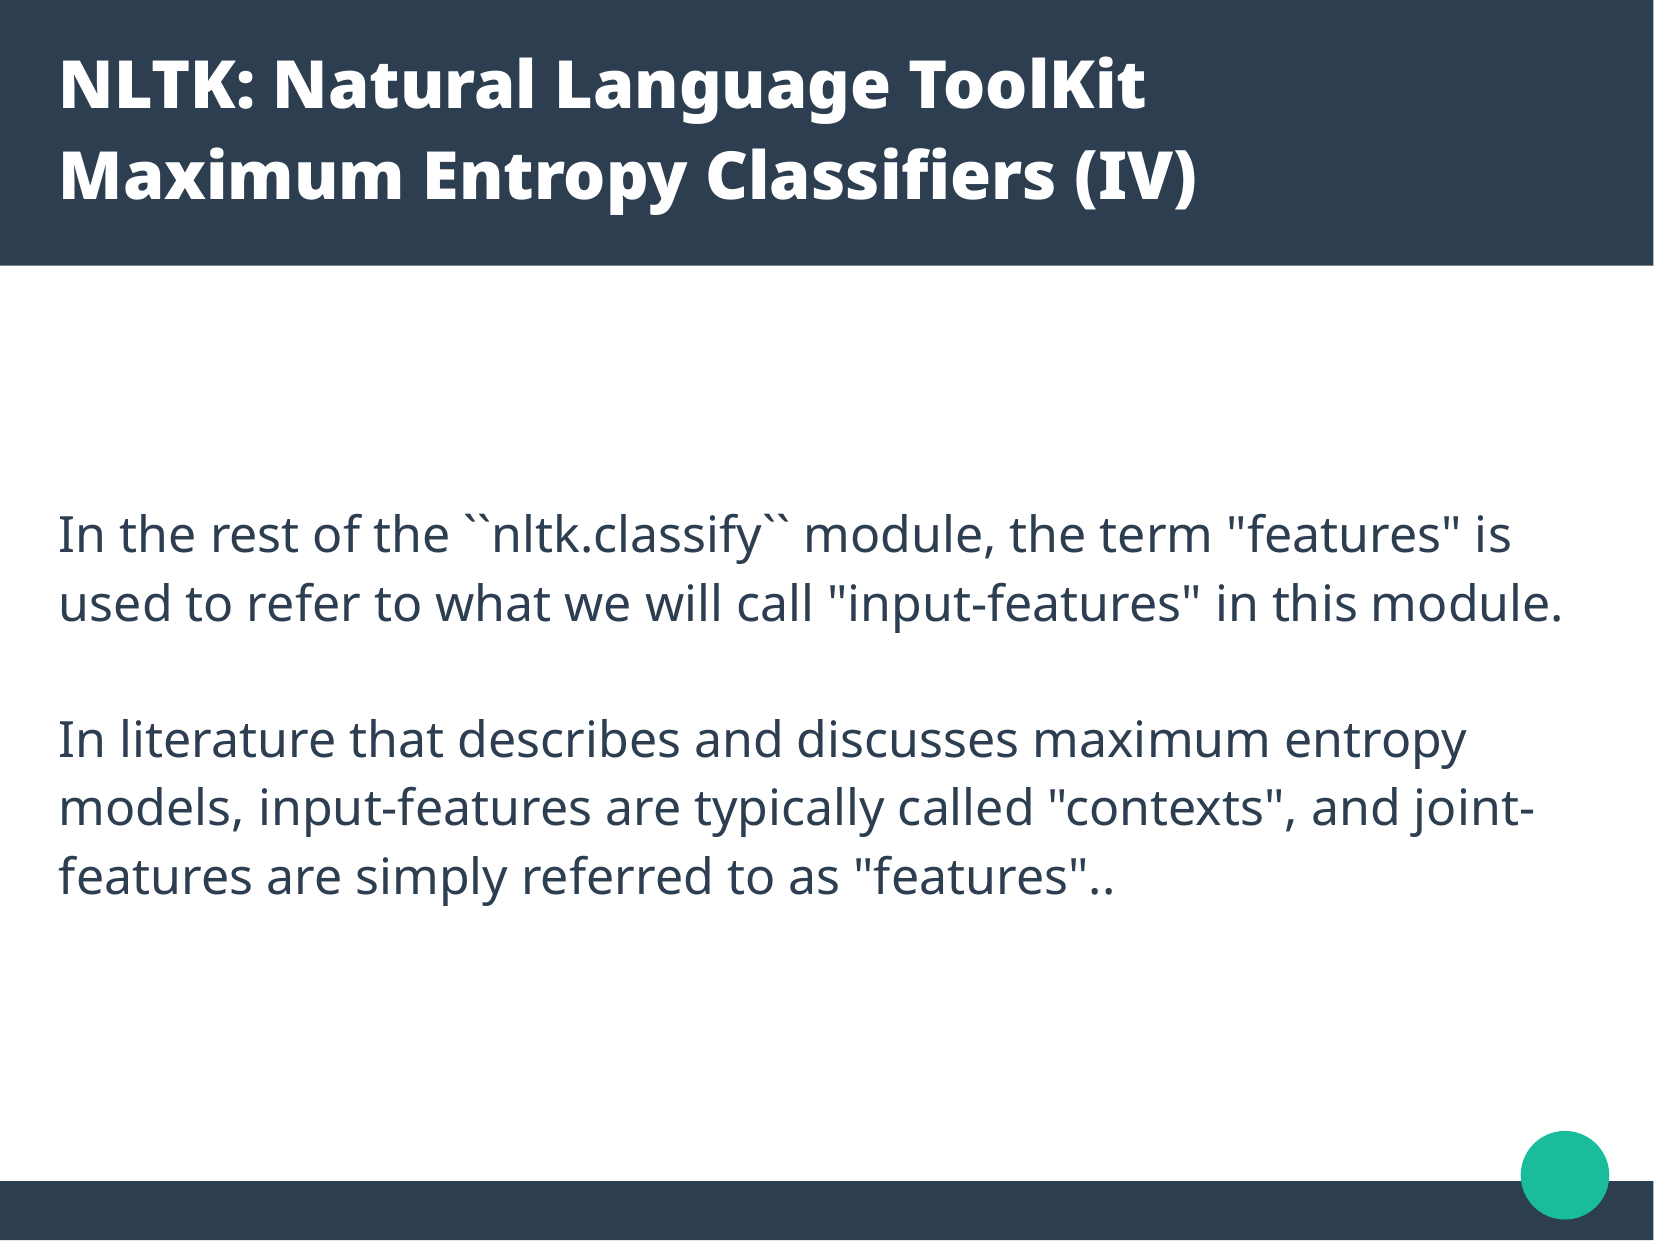

# NLTK: Natural Language ToolKit Maximum Entropy Classifiers (IV)
In the rest of the ``nltk.classify`` module, the term "features" is used to refer to what we will call "input-features" in this module.
In literature that describes and discusses maximum entropy models, input-features are typically called "contexts", and joint-features are simply referred to as "features"..